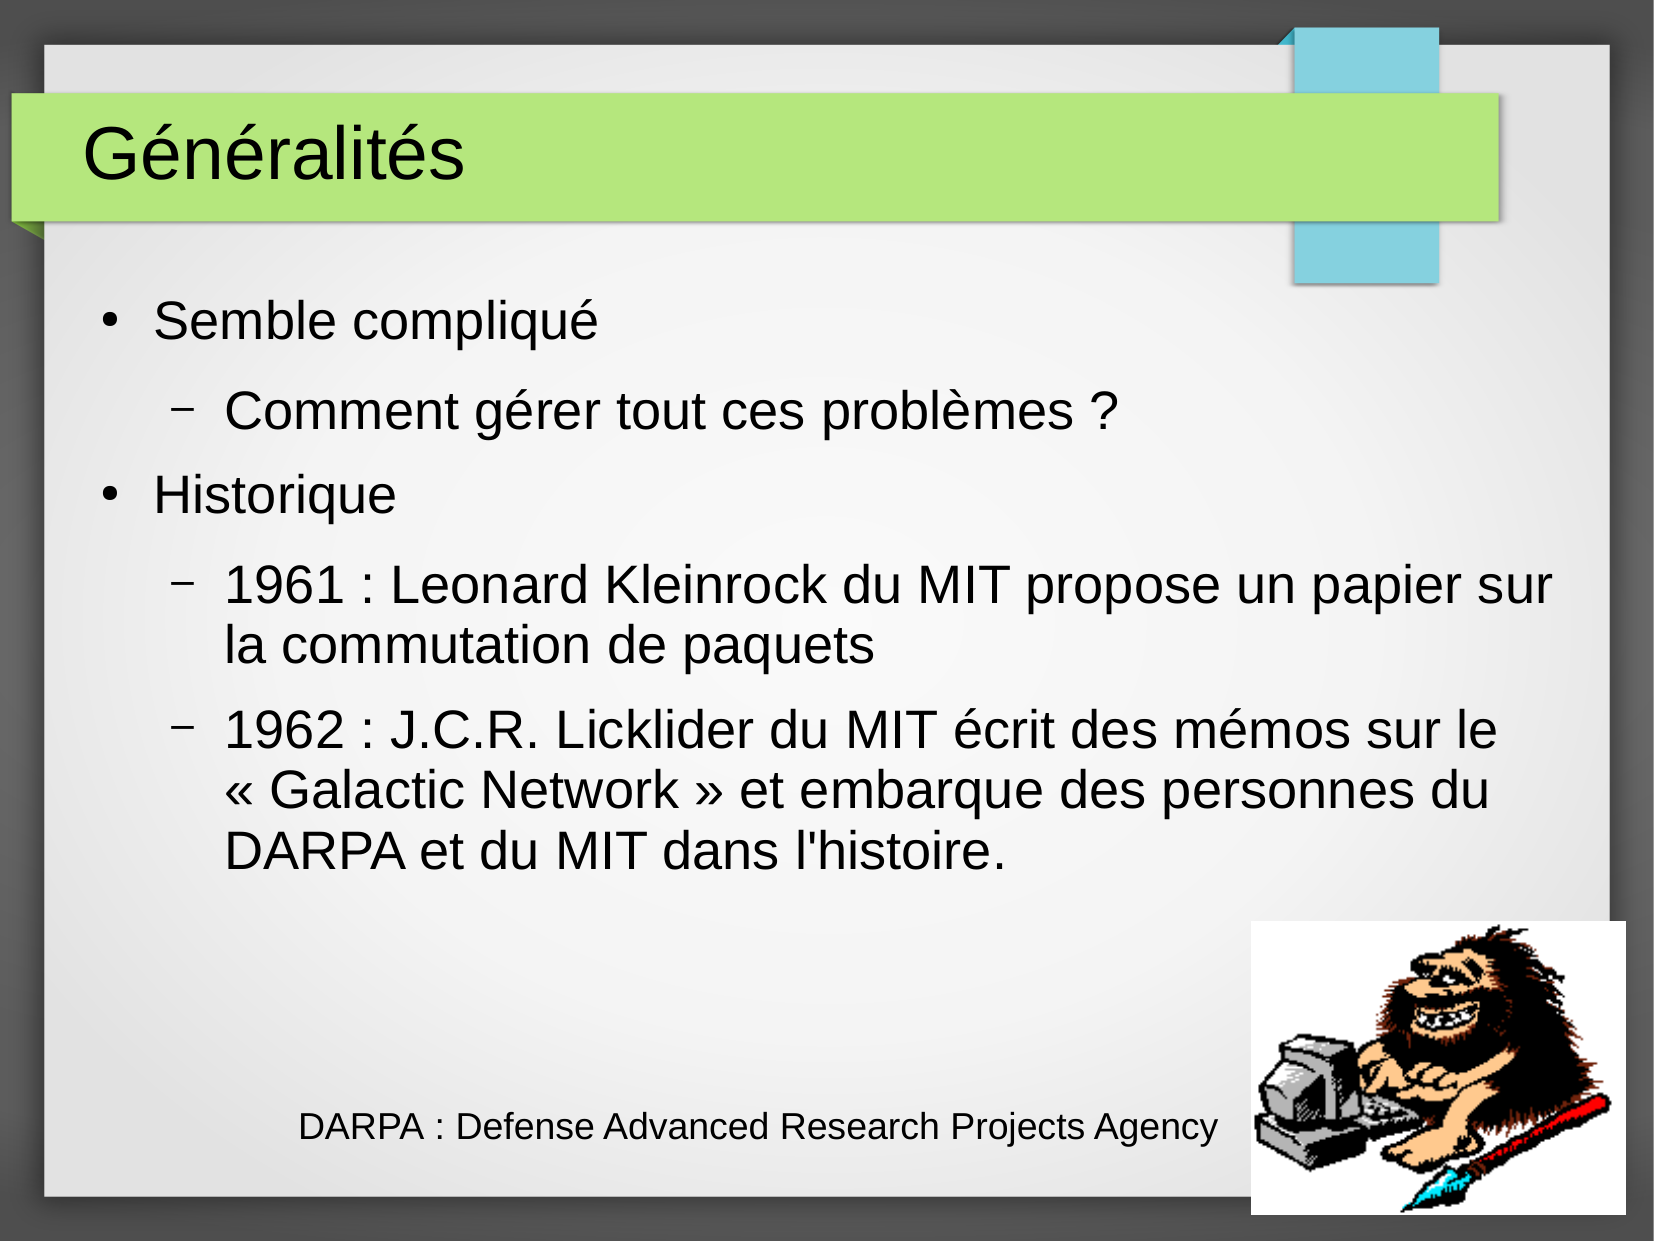

# Généralités
Semble compliqué
Comment gérer tout ces problèmes ?
Historique
1961 : Leonard Kleinrock du MIT propose un papier sur la commutation de paquets
1962 : J.C.R. Licklider du MIT écrit des mémos sur le « Galactic Network » et embarque des personnes du DARPA et du MIT dans l'histoire.
DARPA : Defense Advanced Research Projects Agency